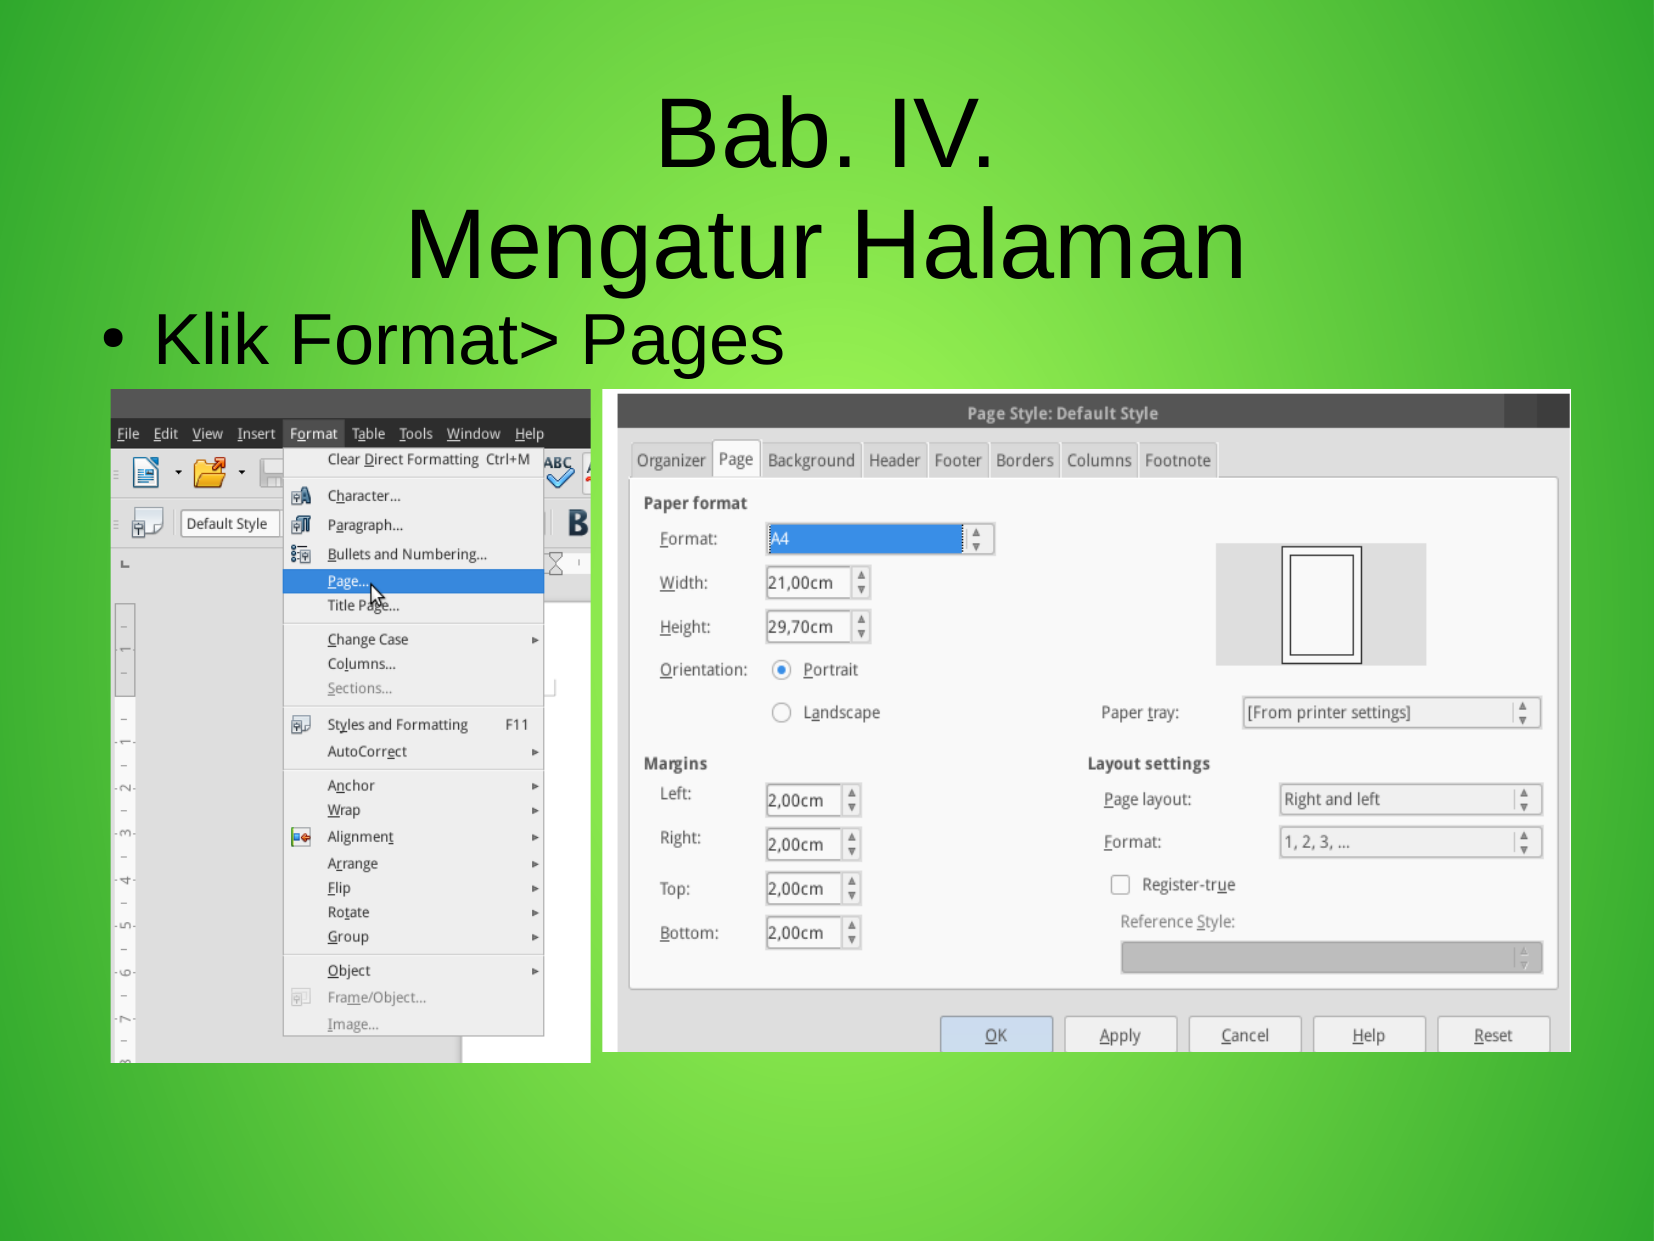

# Bab. IV. Mengatur Halaman
Klik Format> Pages